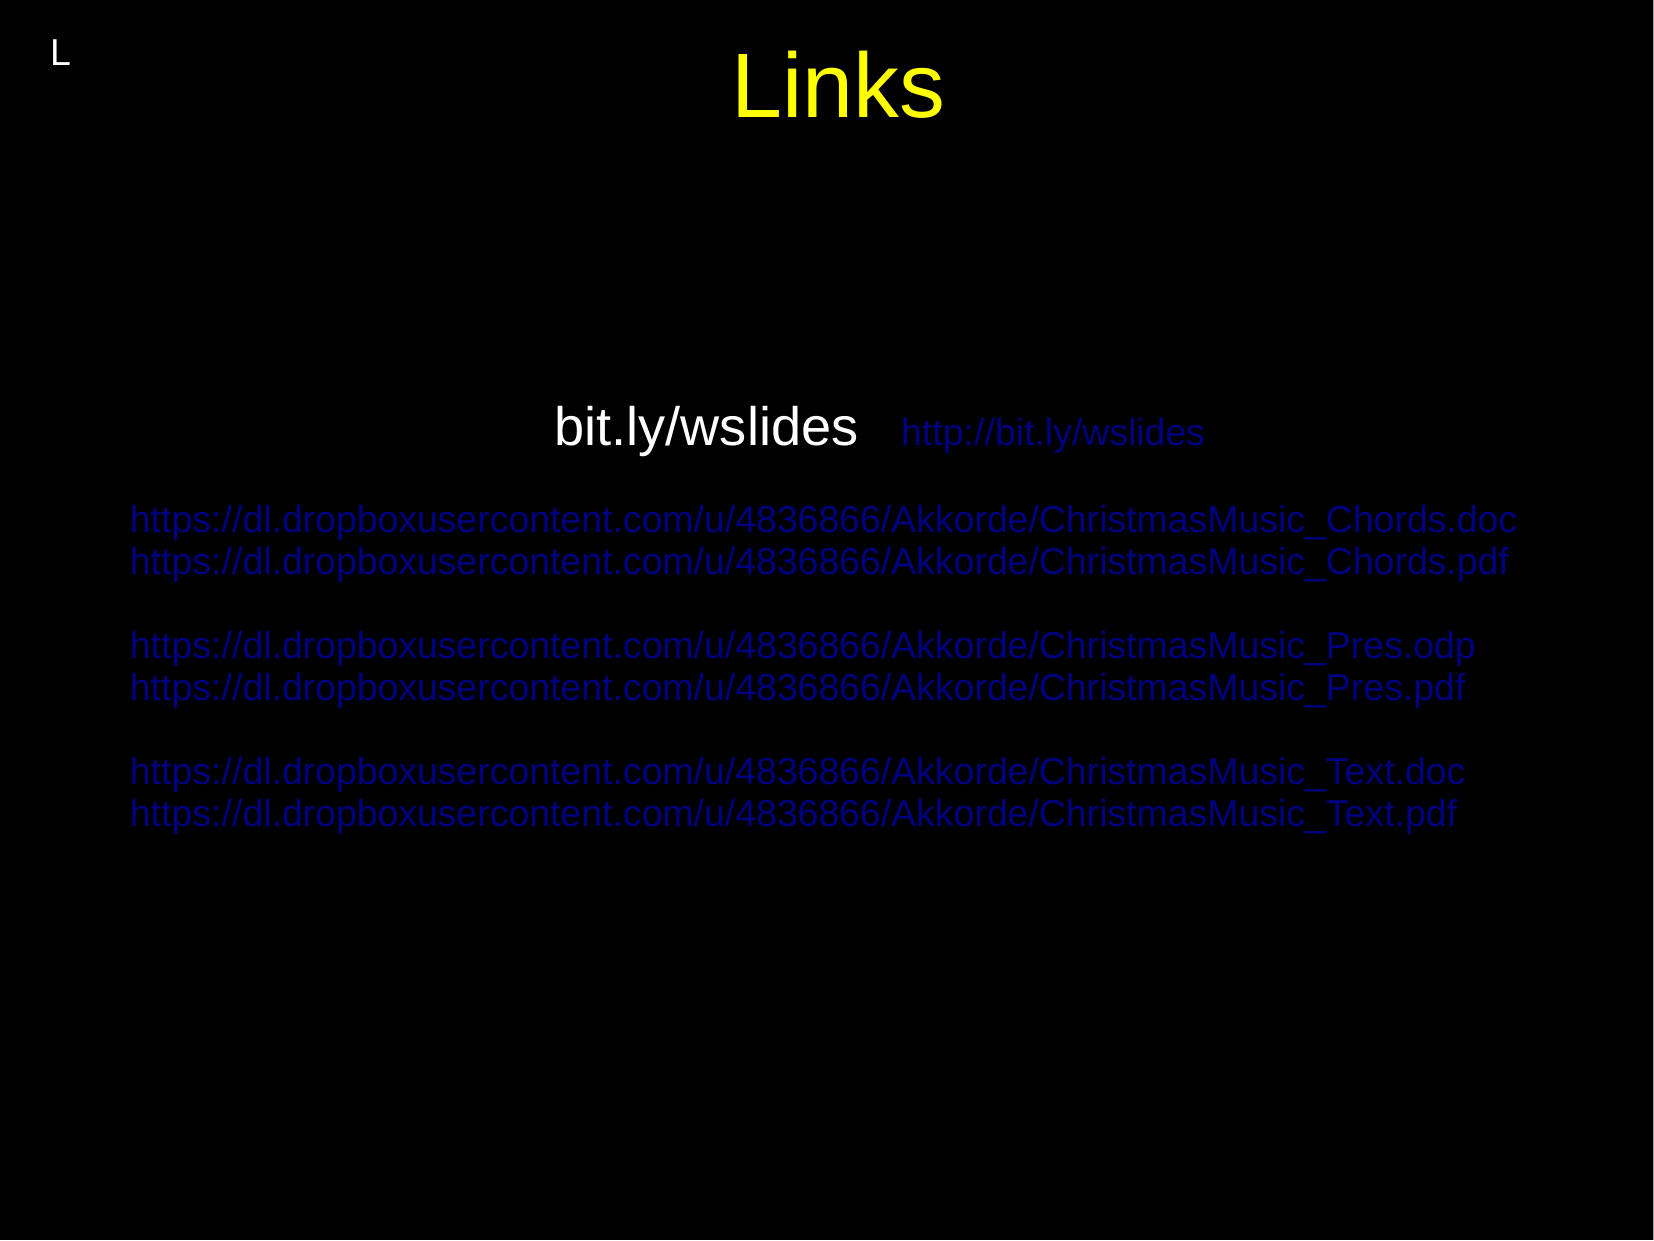

# Links
L
bit.ly/wslides http://bit.ly/wslides
https://dl.dropboxusercontent.com/u/4836866/Akkorde/ChristmasMusic_Chords.doc
https://dl.dropboxusercontent.com/u/4836866/Akkorde/ChristmasMusic_Chords.pdf
https://dl.dropboxusercontent.com/u/4836866/Akkorde/ChristmasMusic_Pres.odp
https://dl.dropboxusercontent.com/u/4836866/Akkorde/ChristmasMusic_Pres.pdf
https://dl.dropboxusercontent.com/u/4836866/Akkorde/ChristmasMusic_Text.doc
https://dl.dropboxusercontent.com/u/4836866/Akkorde/ChristmasMusic_Text.pdf